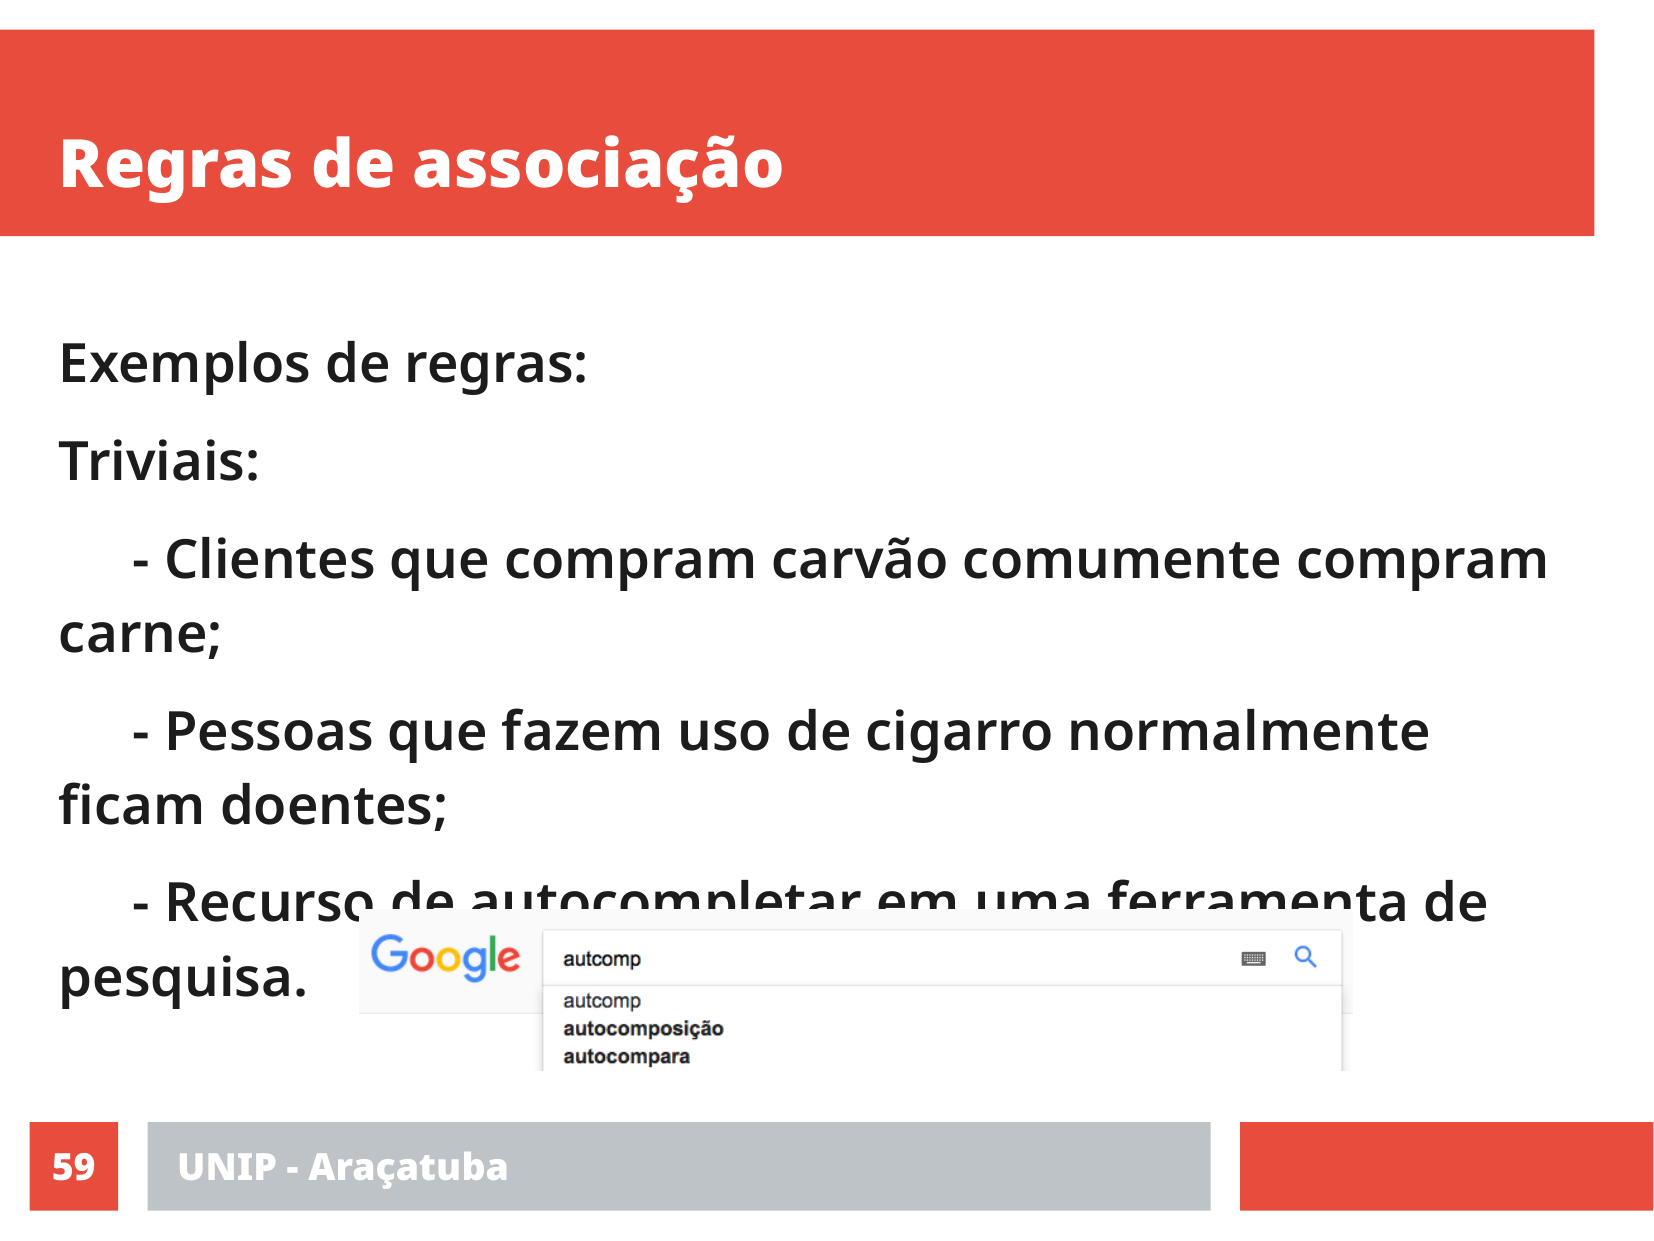

# Regras de associação
Exemplos de regras:
Triviais:
	- Clientes que compram carvão comumente compram carne;
	- Pessoas que fazem uso de cigarro normalmente ficam doentes;
	- Recurso de autocompletar em uma ferramenta de pesquisa.
59
UNIP - Araçatuba